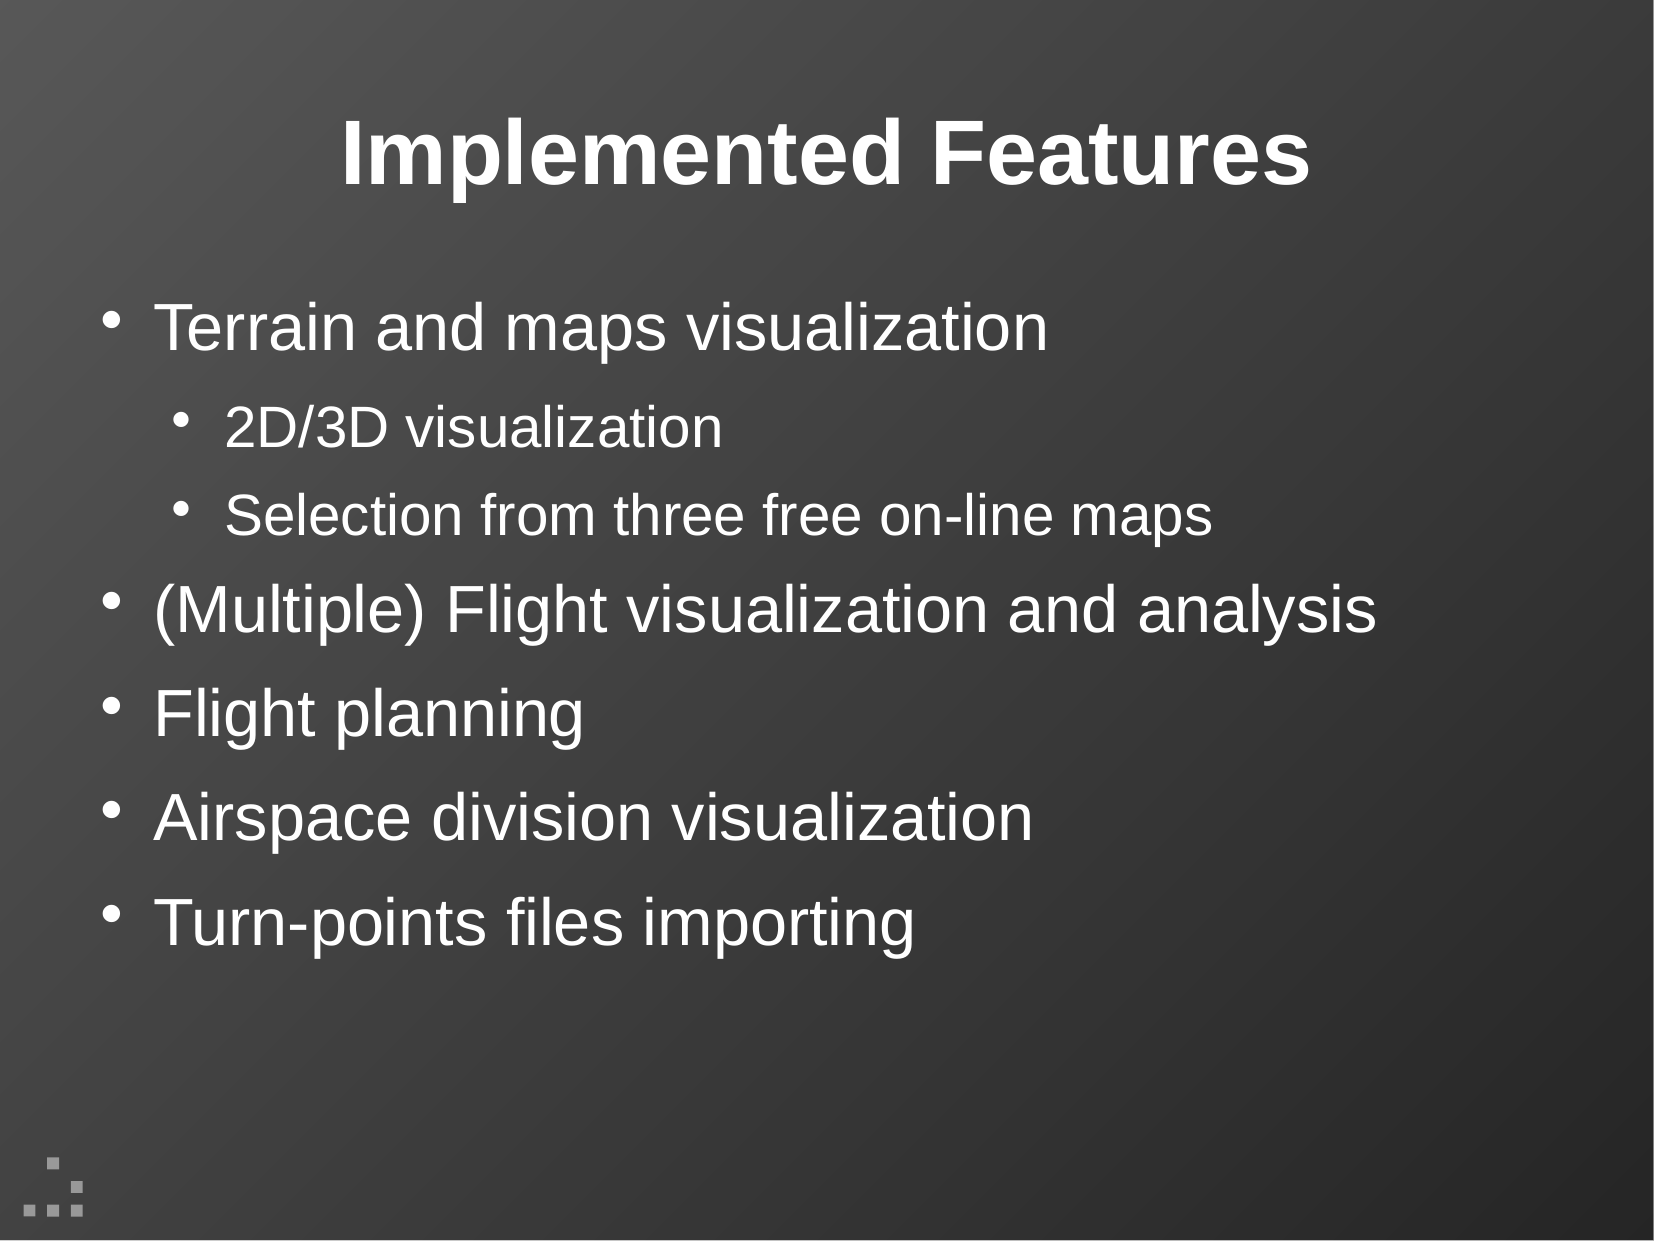

# Implemented Features
Terrain and maps visualization
2D/3D visualization
Selection from three free on-line maps
(Multiple) Flight visualization and analysis
Flight planning
Airspace division visualization
Turn-points files importing